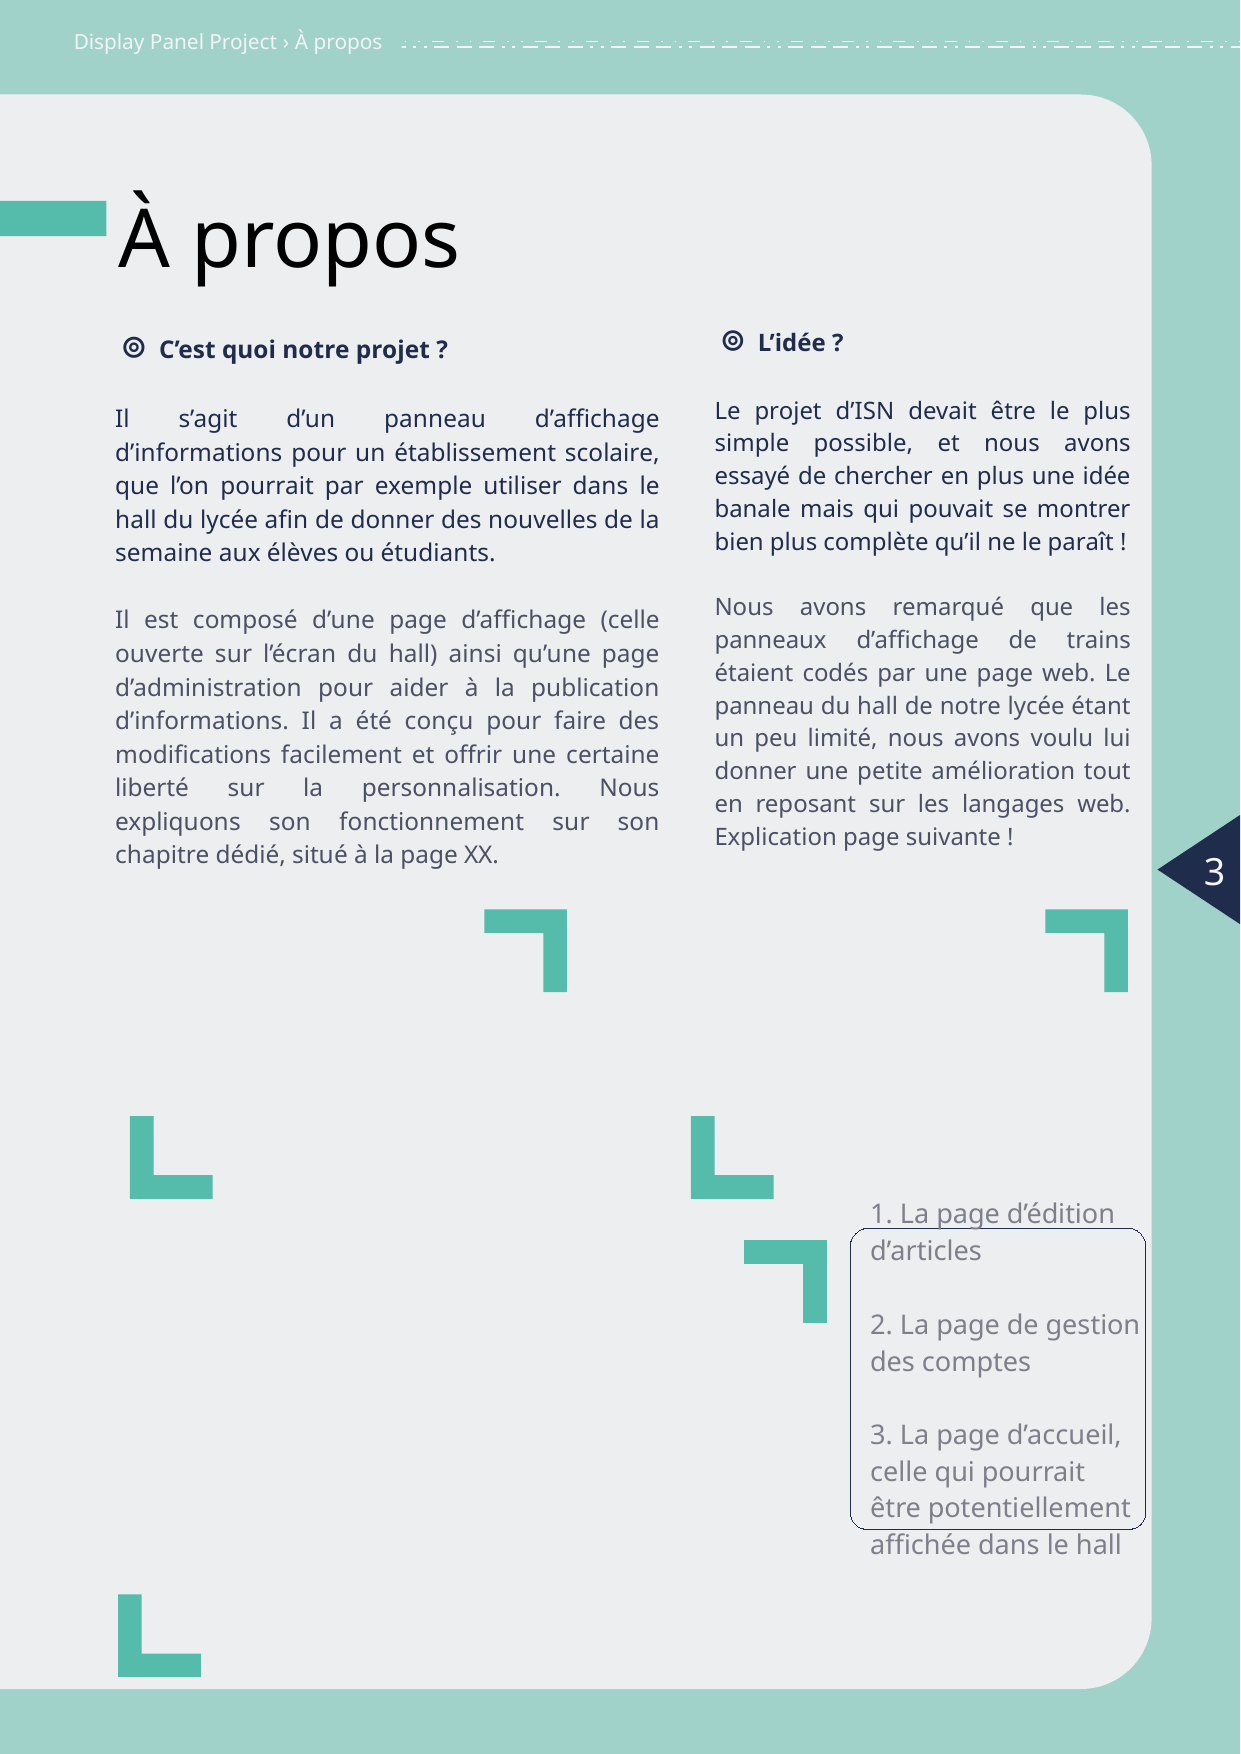

Display Panel Project › À propos
# À propos
⌾ L’idée ?
Le projet d’ISN devait être le plus simple possible, et nous avons essayé de chercher en plus une idée banale mais qui pouvait se montrer bien plus complète qu’il ne le paraît !
Nous avons remarqué que les panneaux d’affichage de trains étaient codés par une page web. Le panneau du hall de notre lycée étant un peu limité, nous avons voulu lui donner une petite amélioration tout en reposant sur les langages web. Explication page suivante !
⌾ C’est quoi notre projet ?
Il s’agit d’un panneau d’affichage d’informations pour un établissement scolaire, que l’on pourrait par exemple utiliser dans le hall du lycée afin de donner des nouvelles de la semaine aux élèves ou étudiants.
Il est composé d’une page d’affichage (celle ouverte sur l’écran du hall) ainsi qu’une page d’administration pour aider à la publication d’informations. Il a été conçu pour faire des modifications facilement et offrir une certaine liberté sur la personnalisation. Nous expliquons son fonctionnement sur son chapitre dédié, situé à la page XX.
3
1. La page d’édition
d’articles
2. La page de gestion
des comptes
3. La page d’accueil,
celle qui pourrait
être potentiellement
affichée dans le hall